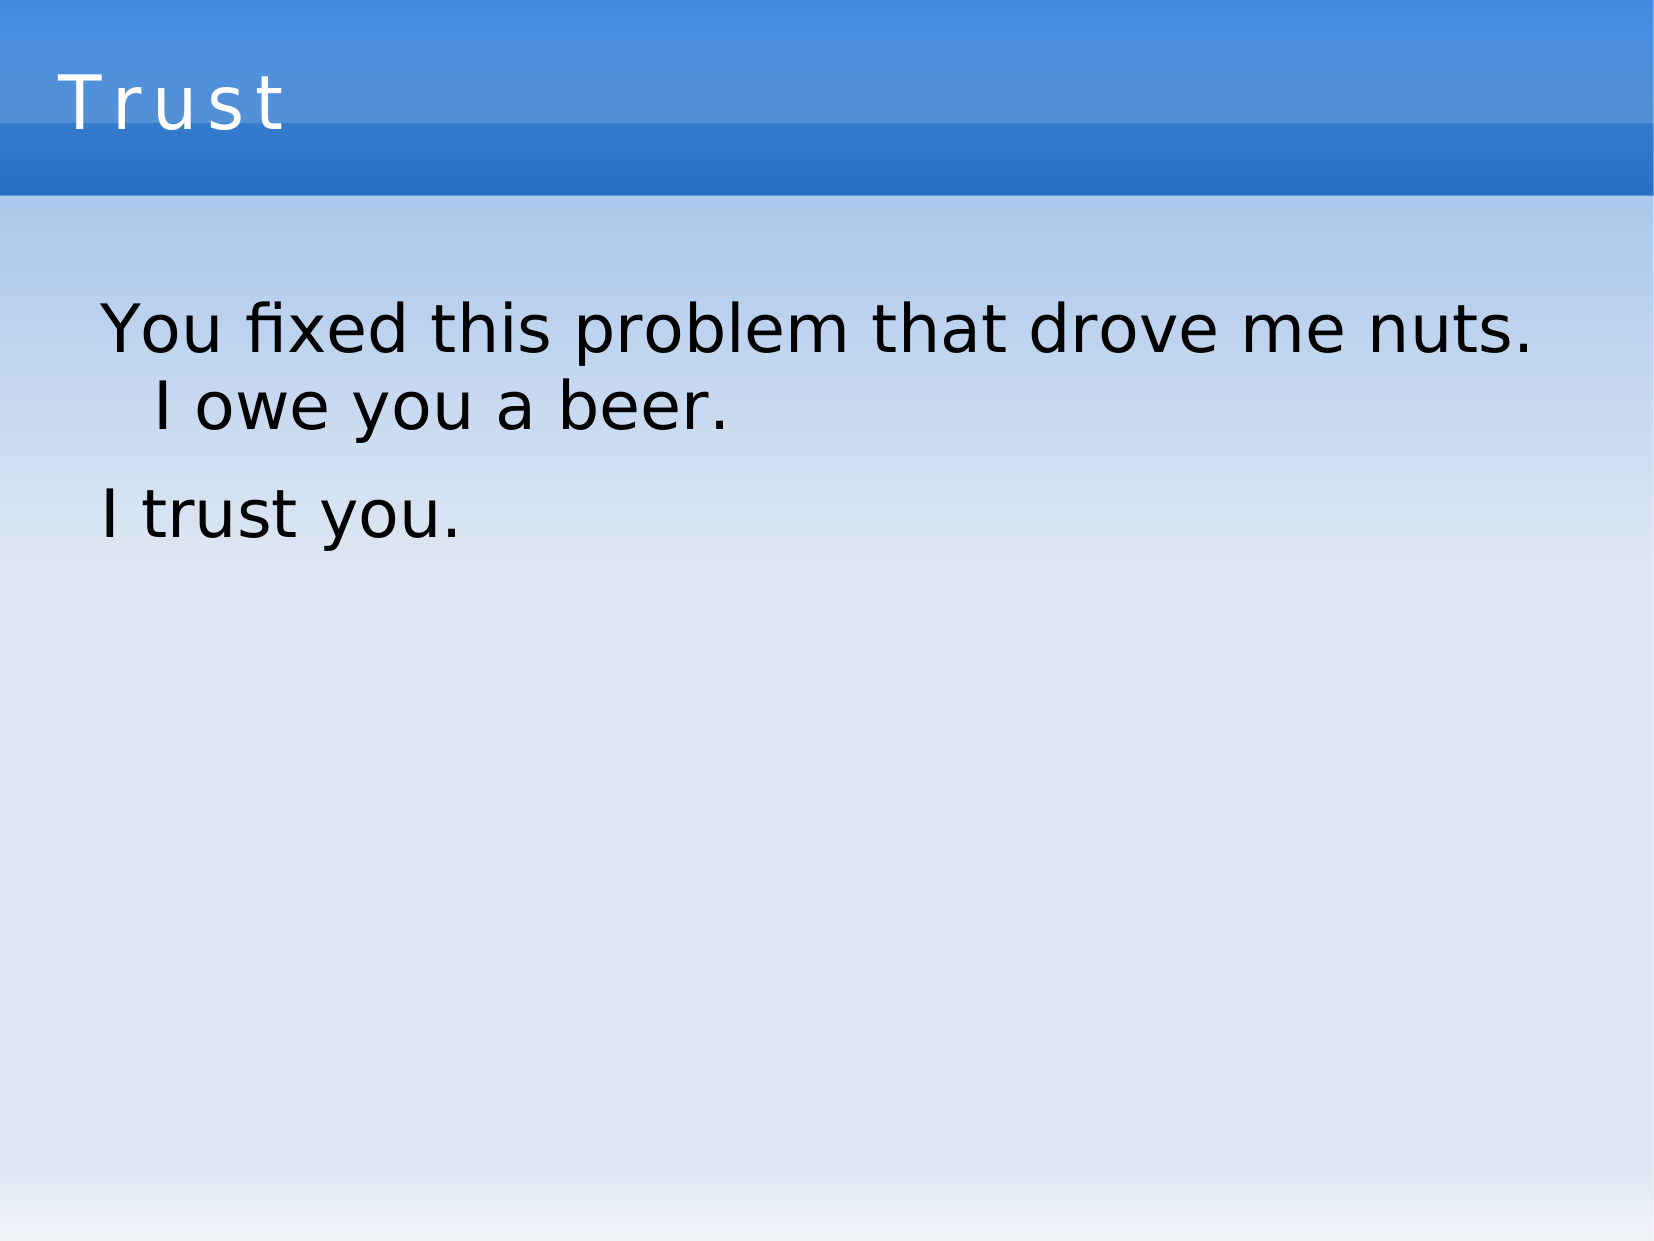

# Trust
You fixed this problem that drove me nuts. I owe you a beer.
I trust you.